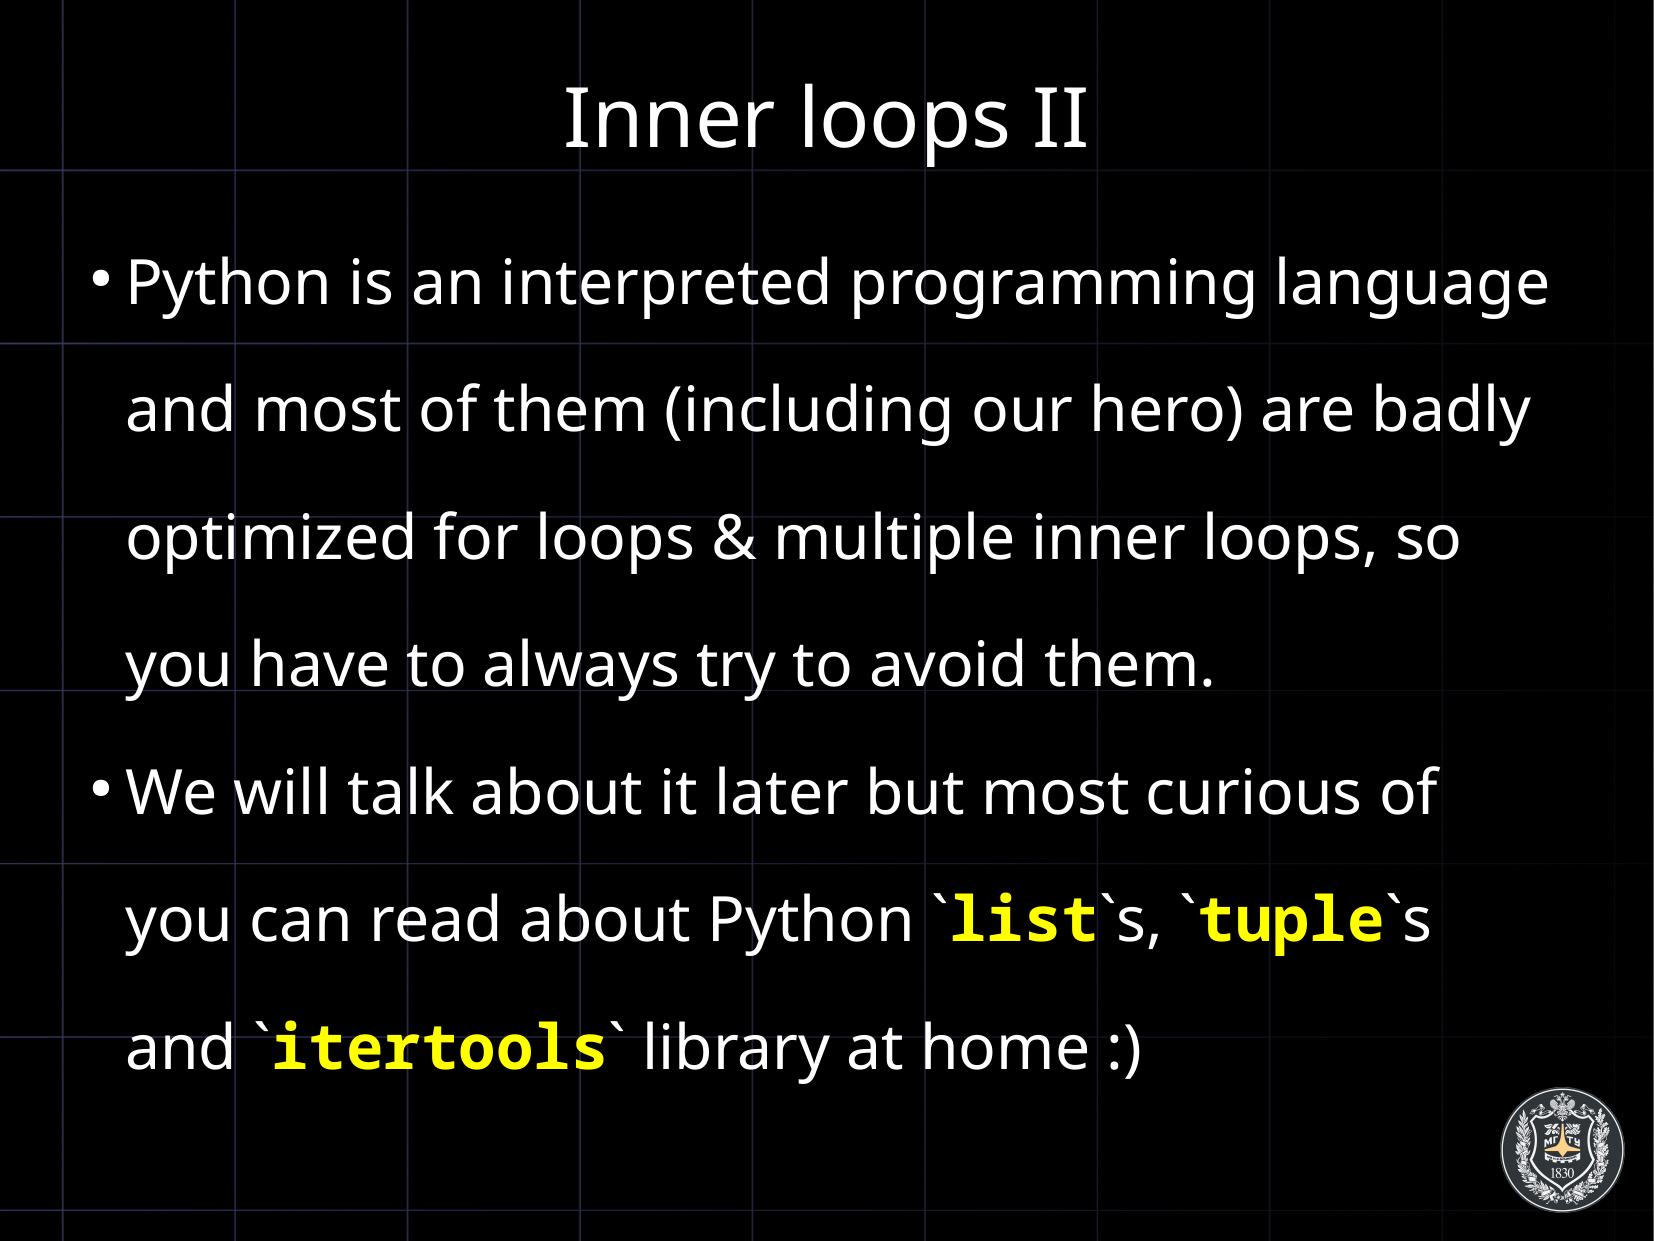

# Inner loops II
Python is an interpreted programming language and most of them (including our hero) are badly optimized for loops & multiple inner loops, so you have to always try to avoid them.
We will talk about it later but most curious of you can read about Python `list`s, `tuple`s and `itertools` library at home :)